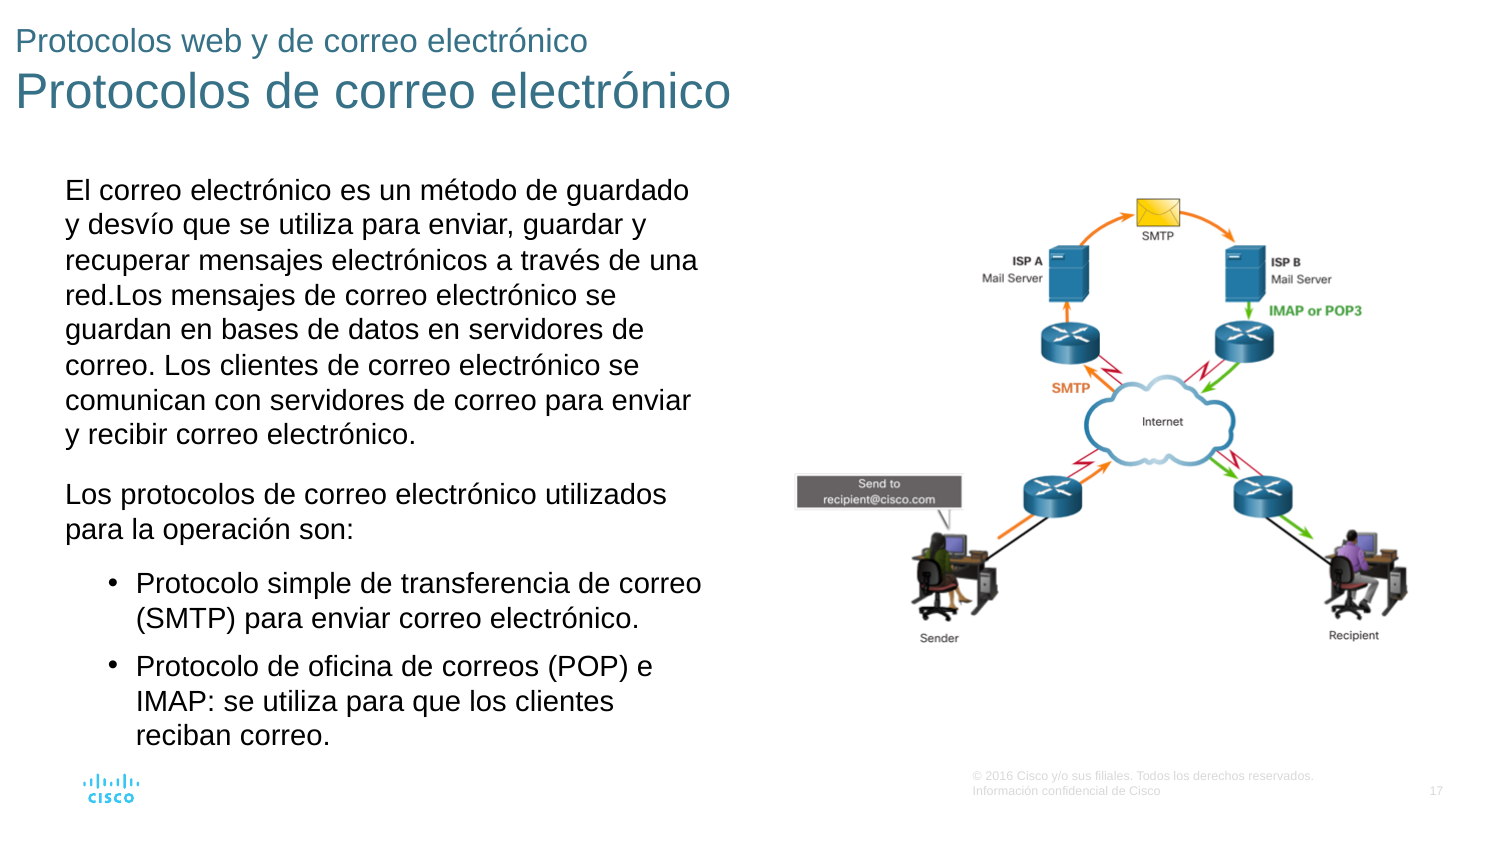

# Protocolos web y de correo electrónico Protocolos de correo electrónico
El correo electrónico es un método de guardado y desvío que se utiliza para enviar, guardar y recuperar mensajes electrónicos a través de una red.Los mensajes de correo electrónico se guardan en bases de datos en servidores de correo. Los clientes de correo electrónico se comunican con servidores de correo para enviar y recibir correo electrónico.
Los protocolos de correo electrónico utilizados para la operación son:
Protocolo simple de transferencia de correo (SMTP) para enviar correo electrónico.
Protocolo de oficina de correos (POP) e IMAP: se utiliza para que los clientes reciban correo.